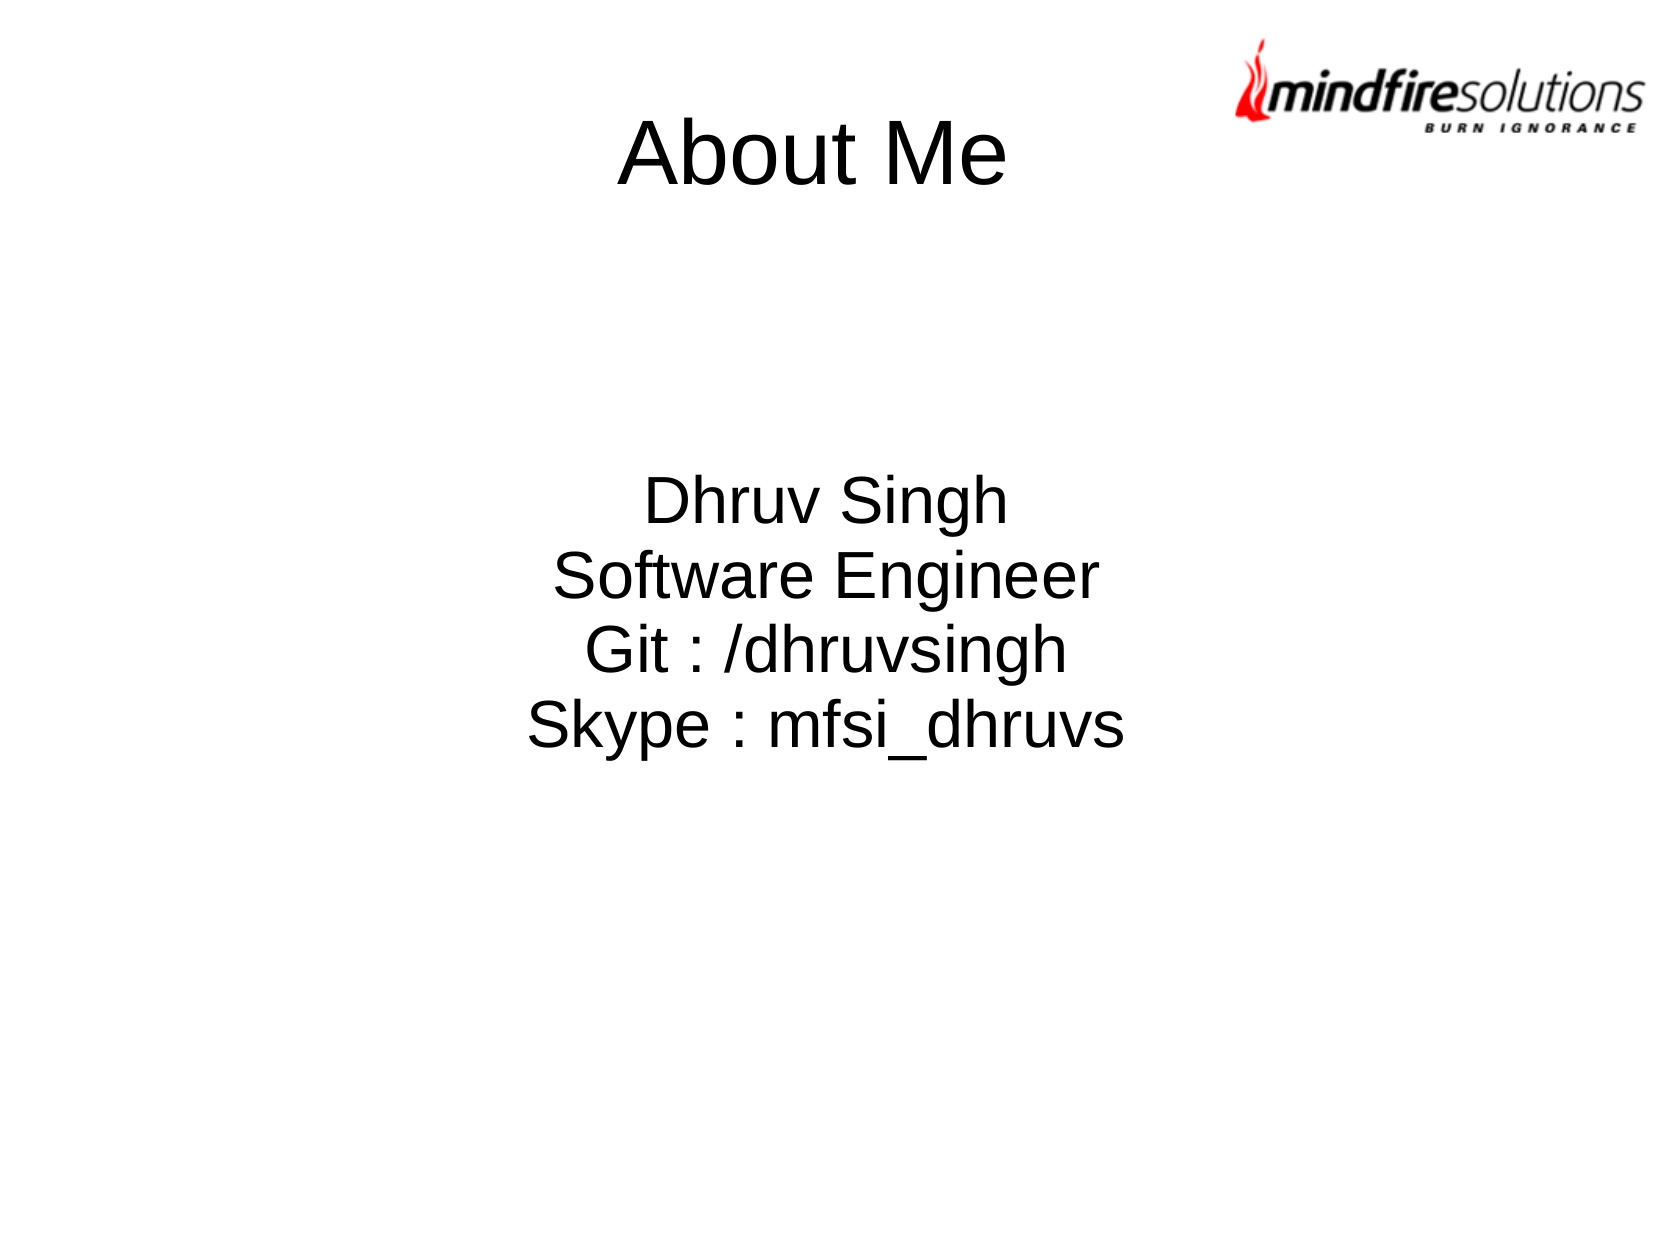

# About Me
Dhruv Singh
Software Engineer
Git : /dhruvsingh
Skype : mfsi_dhruvs